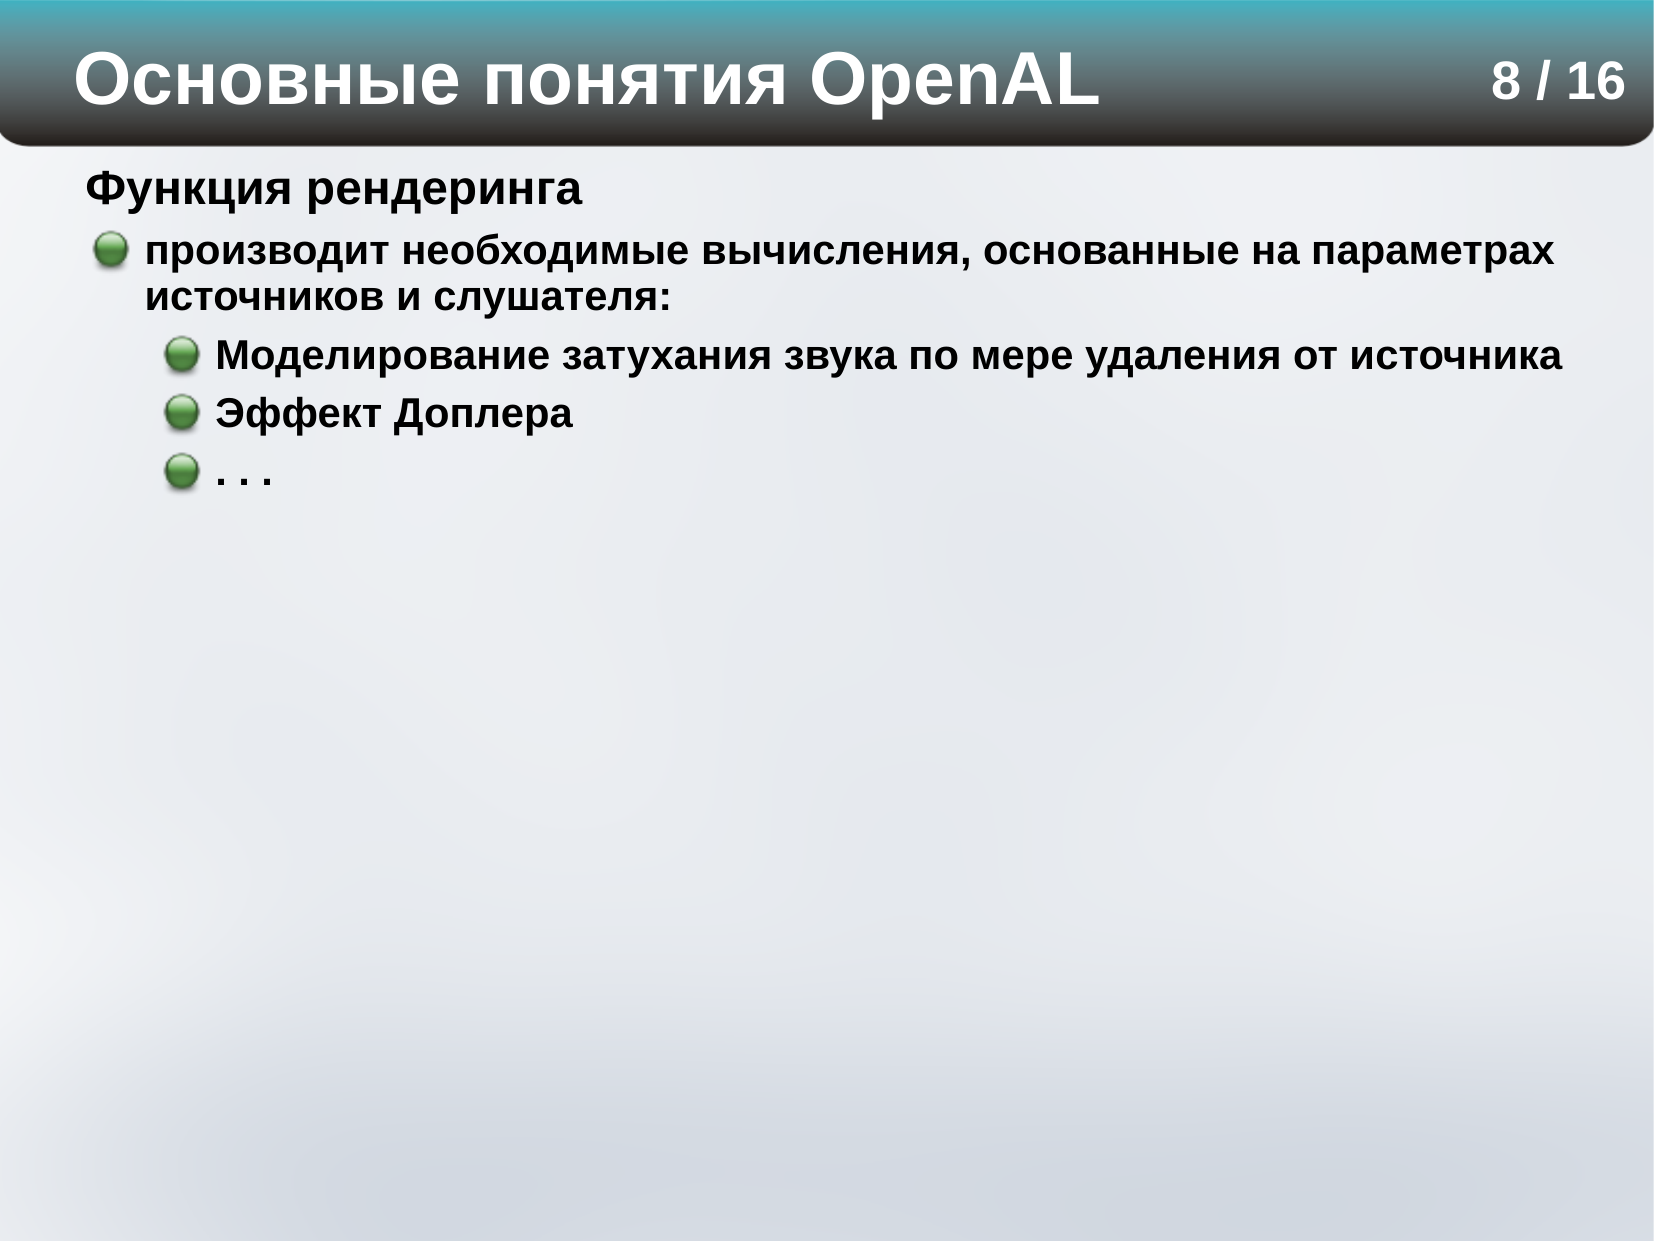

Основные понятия OpenAL
Функция рендеринга
производит необходимые вычисления, основанные на параметрах источников и слушателя:
Моделирование затухания звука по мере удаления от источника
Эффект Доплера
. . .